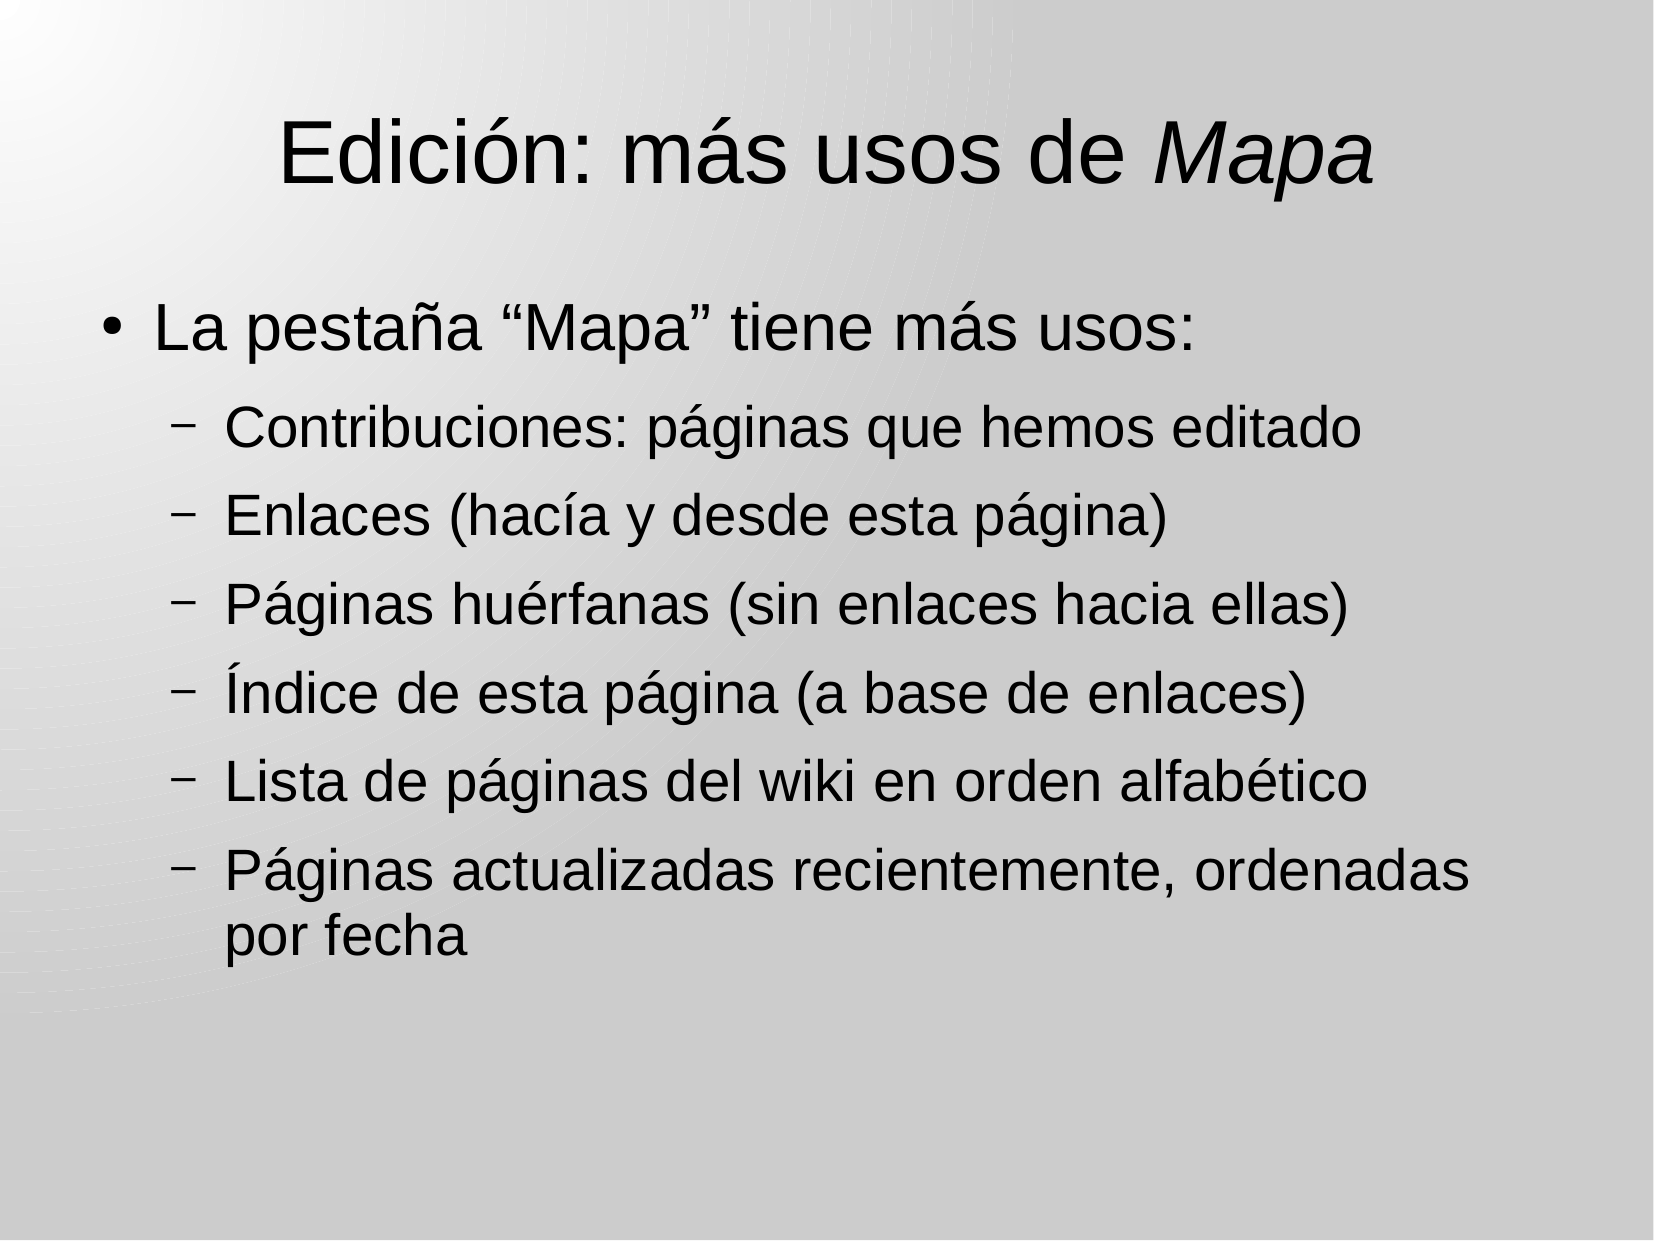

# Edición: más usos de Mapa
La pestaña “Mapa” tiene más usos:
Contribuciones: páginas que hemos editado
Enlaces (hacía y desde esta página)
Páginas huérfanas (sin enlaces hacia ellas)
Índice de esta página (a base de enlaces)
Lista de páginas del wiki en orden alfabético
Páginas actualizadas recientemente, ordenadas por fecha